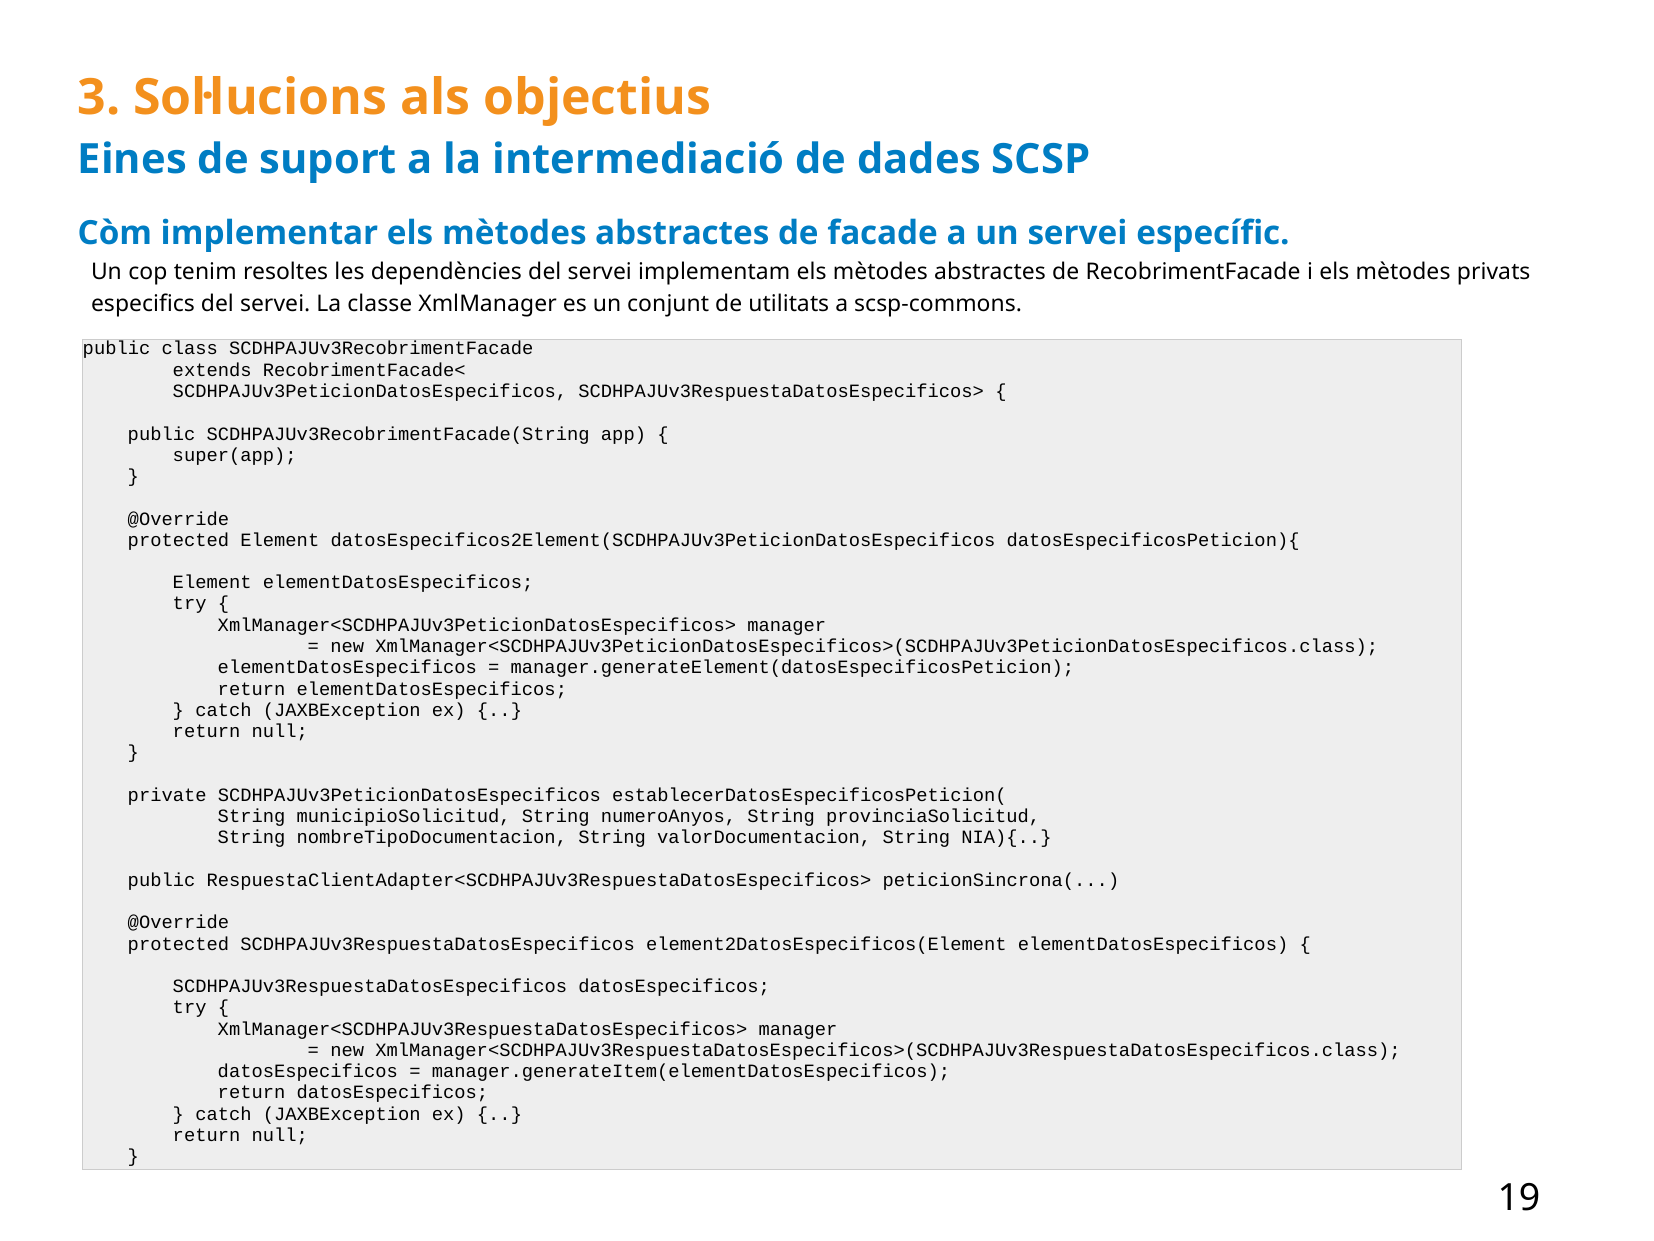

3. Sol·lucions als objectius
Eines de suport a la intermediació de dades SCSP
Còm implementar els mètodes abstractes de facade a un servei específic.
Un cop tenim resoltes les dependències del servei implementam els mètodes abstractes de RecobrimentFacade i els mètodes privats especifics del servei. La classe XmlManager es un conjunt de utilitats a scsp-commons.
public class SCDHPAJUv3RecobrimentFacade
 extends RecobrimentFacade<
 SCDHPAJUv3PeticionDatosEspecificos, SCDHPAJUv3RespuestaDatosEspecificos> {
 public SCDHPAJUv3RecobrimentFacade(String app) {
 super(app);
 }
 @Override
 protected Element datosEspecificos2Element(SCDHPAJUv3PeticionDatosEspecificos datosEspecificosPeticion){
 Element elementDatosEspecificos;
 try {
 XmlManager<SCDHPAJUv3PeticionDatosEspecificos> manager
 = new XmlManager<SCDHPAJUv3PeticionDatosEspecificos>(SCDHPAJUv3PeticionDatosEspecificos.class);
 elementDatosEspecificos = manager.generateElement(datosEspecificosPeticion);
 return elementDatosEspecificos;
 } catch (JAXBException ex) {..}
 return null;
 }
 private SCDHPAJUv3PeticionDatosEspecificos establecerDatosEspecificosPeticion(
 String municipioSolicitud, String numeroAnyos, String provinciaSolicitud,
 String nombreTipoDocumentacion, String valorDocumentacion, String NIA){..}
 public RespuestaClientAdapter<SCDHPAJUv3RespuestaDatosEspecificos> peticionSincrona(...)
 @Override
 protected SCDHPAJUv3RespuestaDatosEspecificos element2DatosEspecificos(Element elementDatosEspecificos) {
 SCDHPAJUv3RespuestaDatosEspecificos datosEspecificos;
 try {
 XmlManager<SCDHPAJUv3RespuestaDatosEspecificos> manager
 = new XmlManager<SCDHPAJUv3RespuestaDatosEspecificos>(SCDHPAJUv3RespuestaDatosEspecificos.class);
 datosEspecificos = manager.generateItem(elementDatosEspecificos);
 return datosEspecificos;
 } catch (JAXBException ex) {..}
 return null;
 }